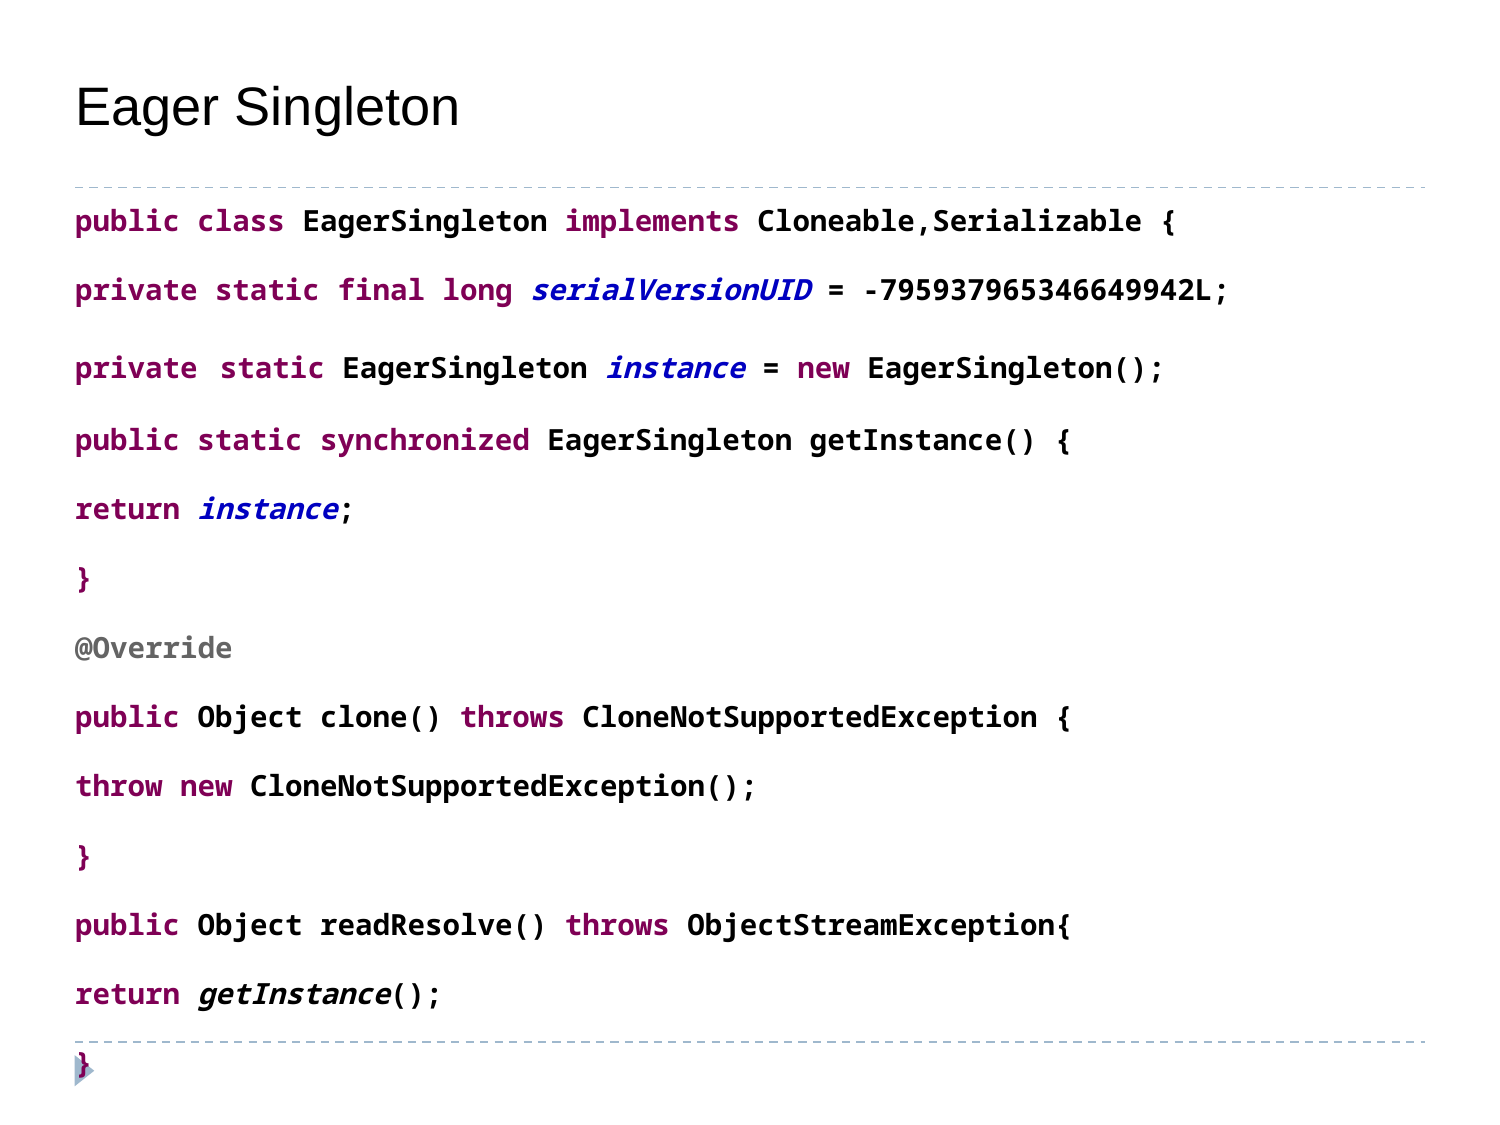

# Eager Singleton
public class EagerSingleton implements Cloneable,Serializable {
private static final long serialVersionUID = -795937965346649942L;
private static EagerSingleton instance = new EagerSingleton();
public static synchronized EagerSingleton getInstance() {
return instance;
}
@Override
public Object clone() throws CloneNotSupportedException {
throw new CloneNotSupportedException();
}
public Object readResolve() throws ObjectStreamException{
return getInstance();
}